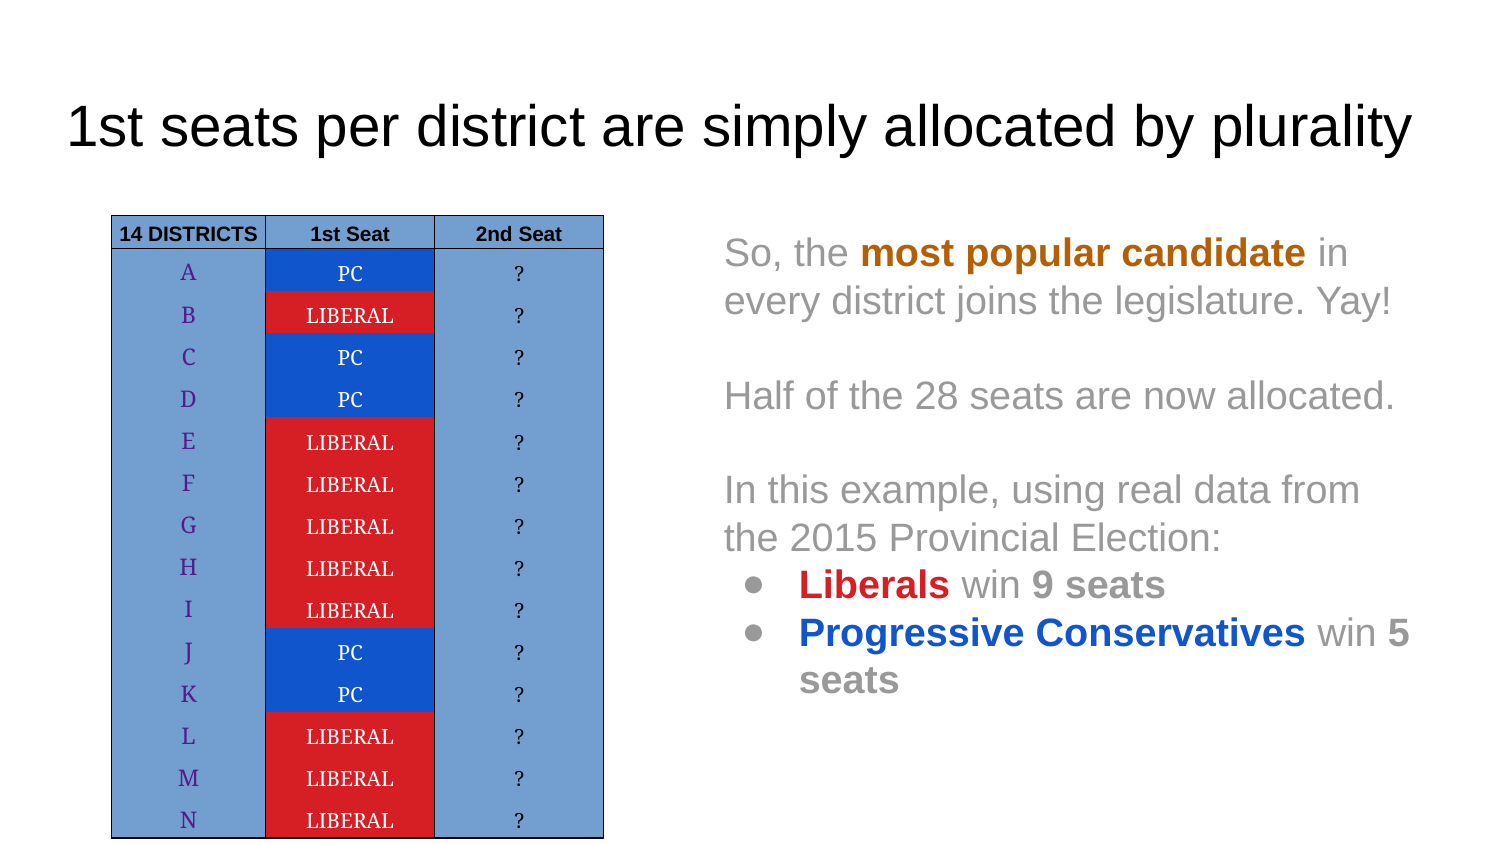

# 1st seats per district are simply allocated by plurality
So, the most popular candidate in every district joins the legislature. Yay!
Half of the 28 seats are now allocated.
In this example, using real data from the 2015 Provincial Election:
Liberals win 9 seats
Progressive Conservatives win 5 seats
| 14 DISTRICTS | 1st Seat | 2nd Seat |
| --- | --- | --- |
| A | PC | ? |
| B | LIBERAL | ? |
| C | PC | ? |
| D | PC | ? |
| E | LIBERAL | ? |
| F | LIBERAL | ? |
| G | LIBERAL | ? |
| H | LIBERAL | ? |
| I | LIBERAL | ? |
| J | PC | ? |
| K | PC | ? |
| L | LIBERAL | ? |
| M | LIBERAL | ? |
| N | LIBERAL | ? |